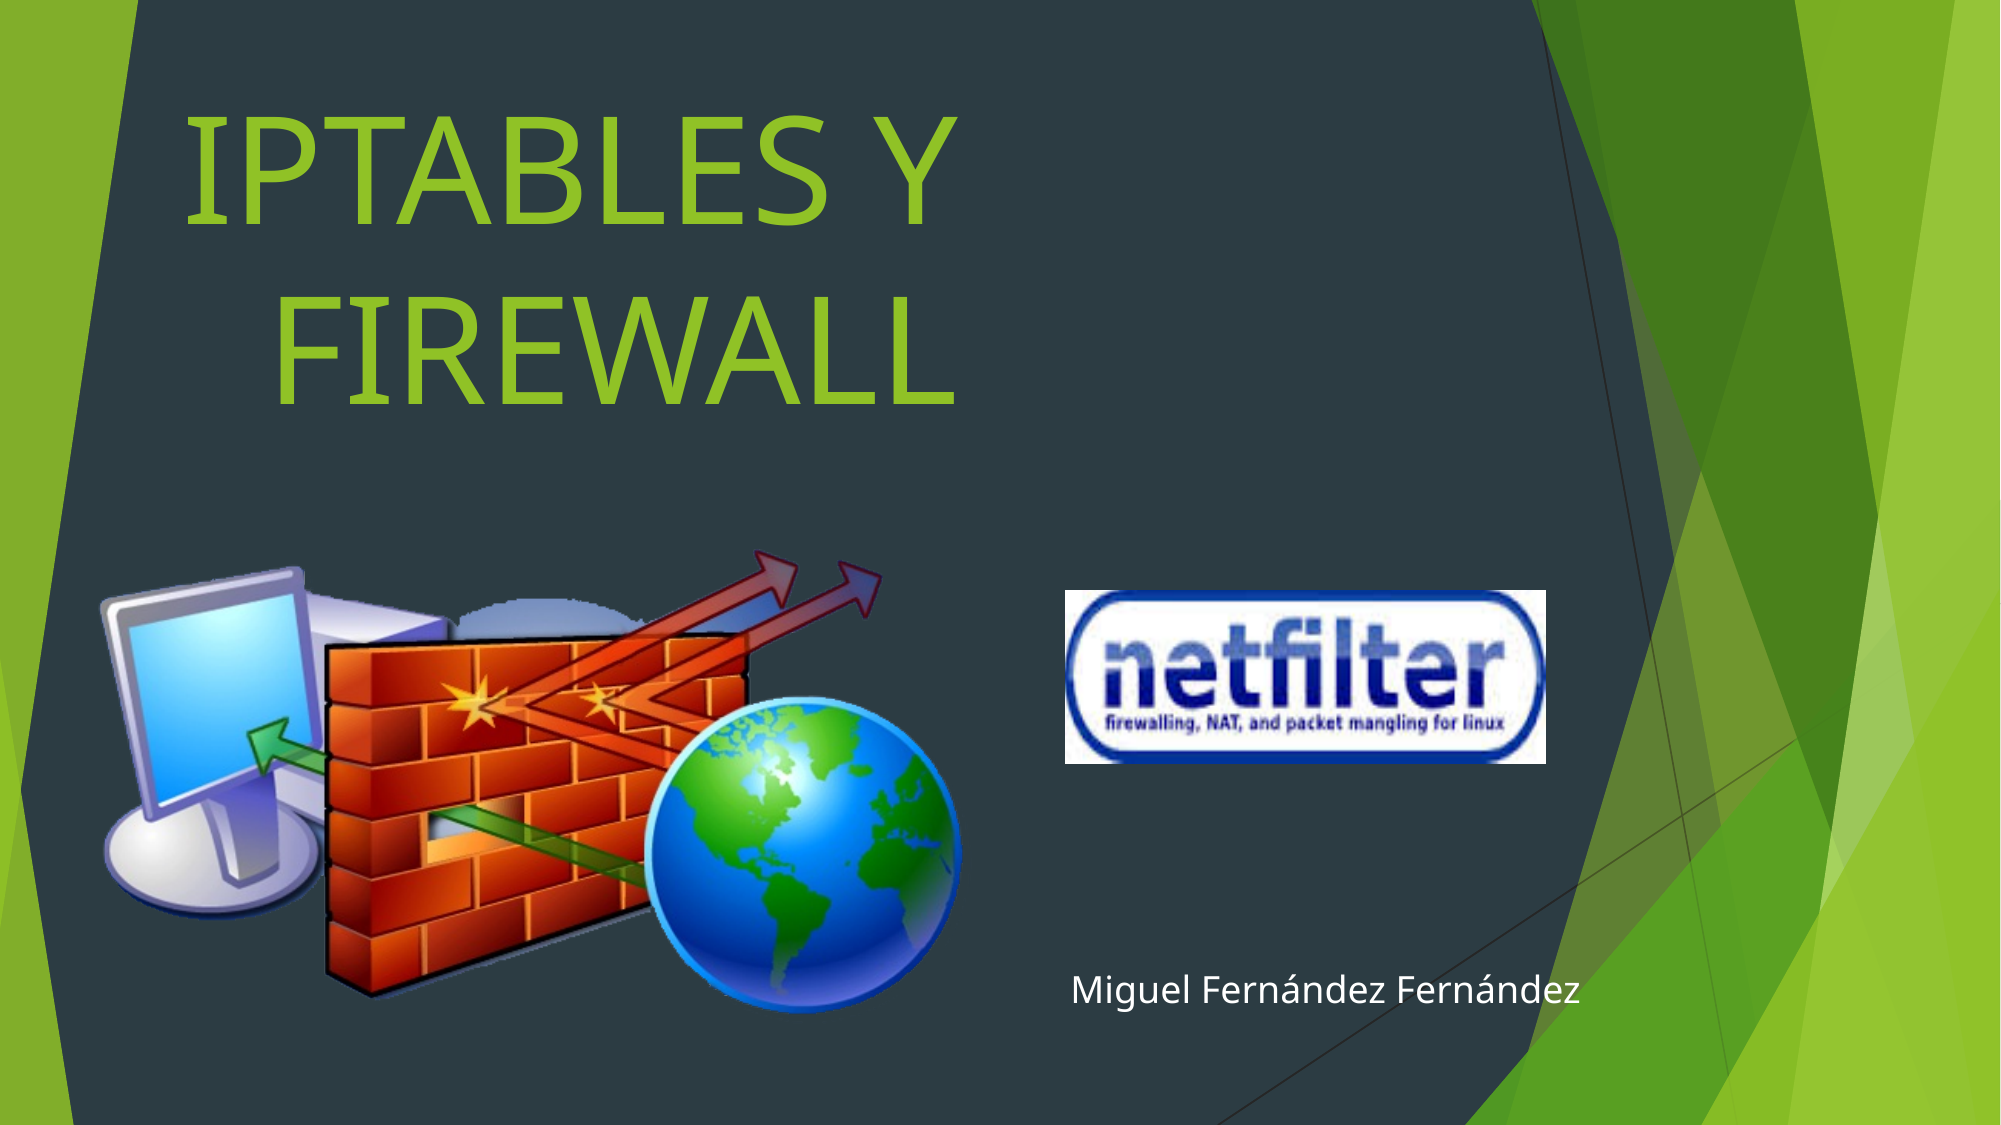

# IPTABLES Y FIREWALL
Miguel Fernández Fernández